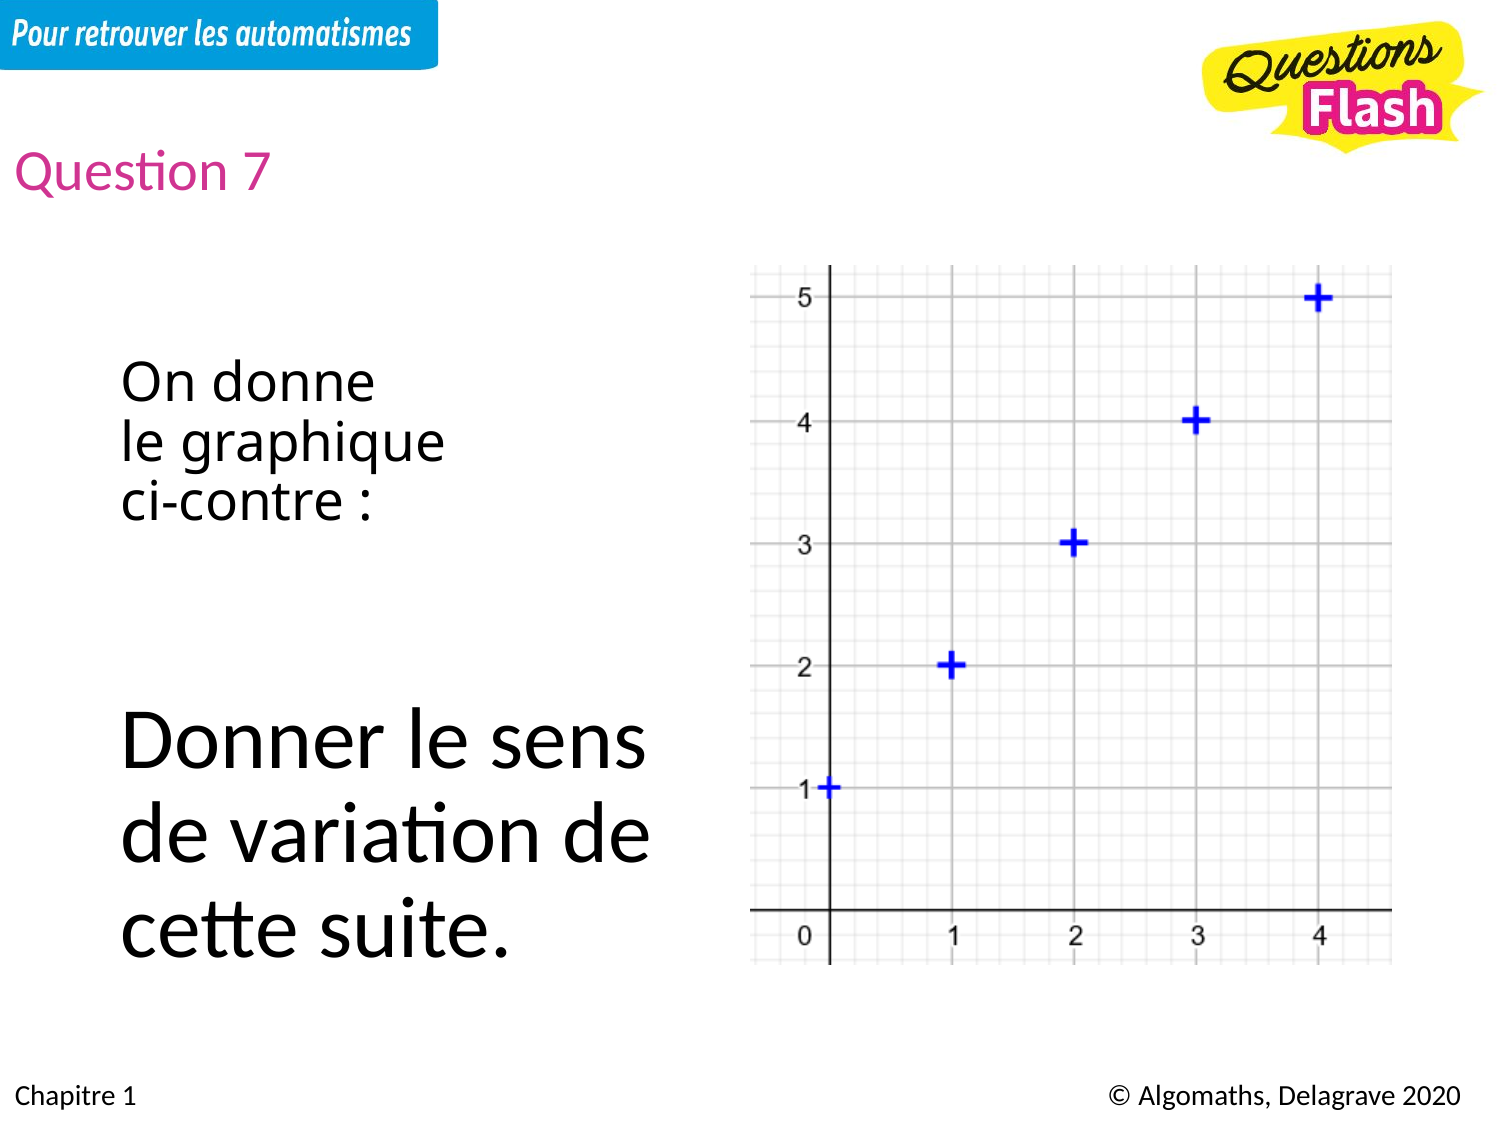

Question 7
# On donne le graphique ci-contre :
Donner le sens de variation de cette suite.